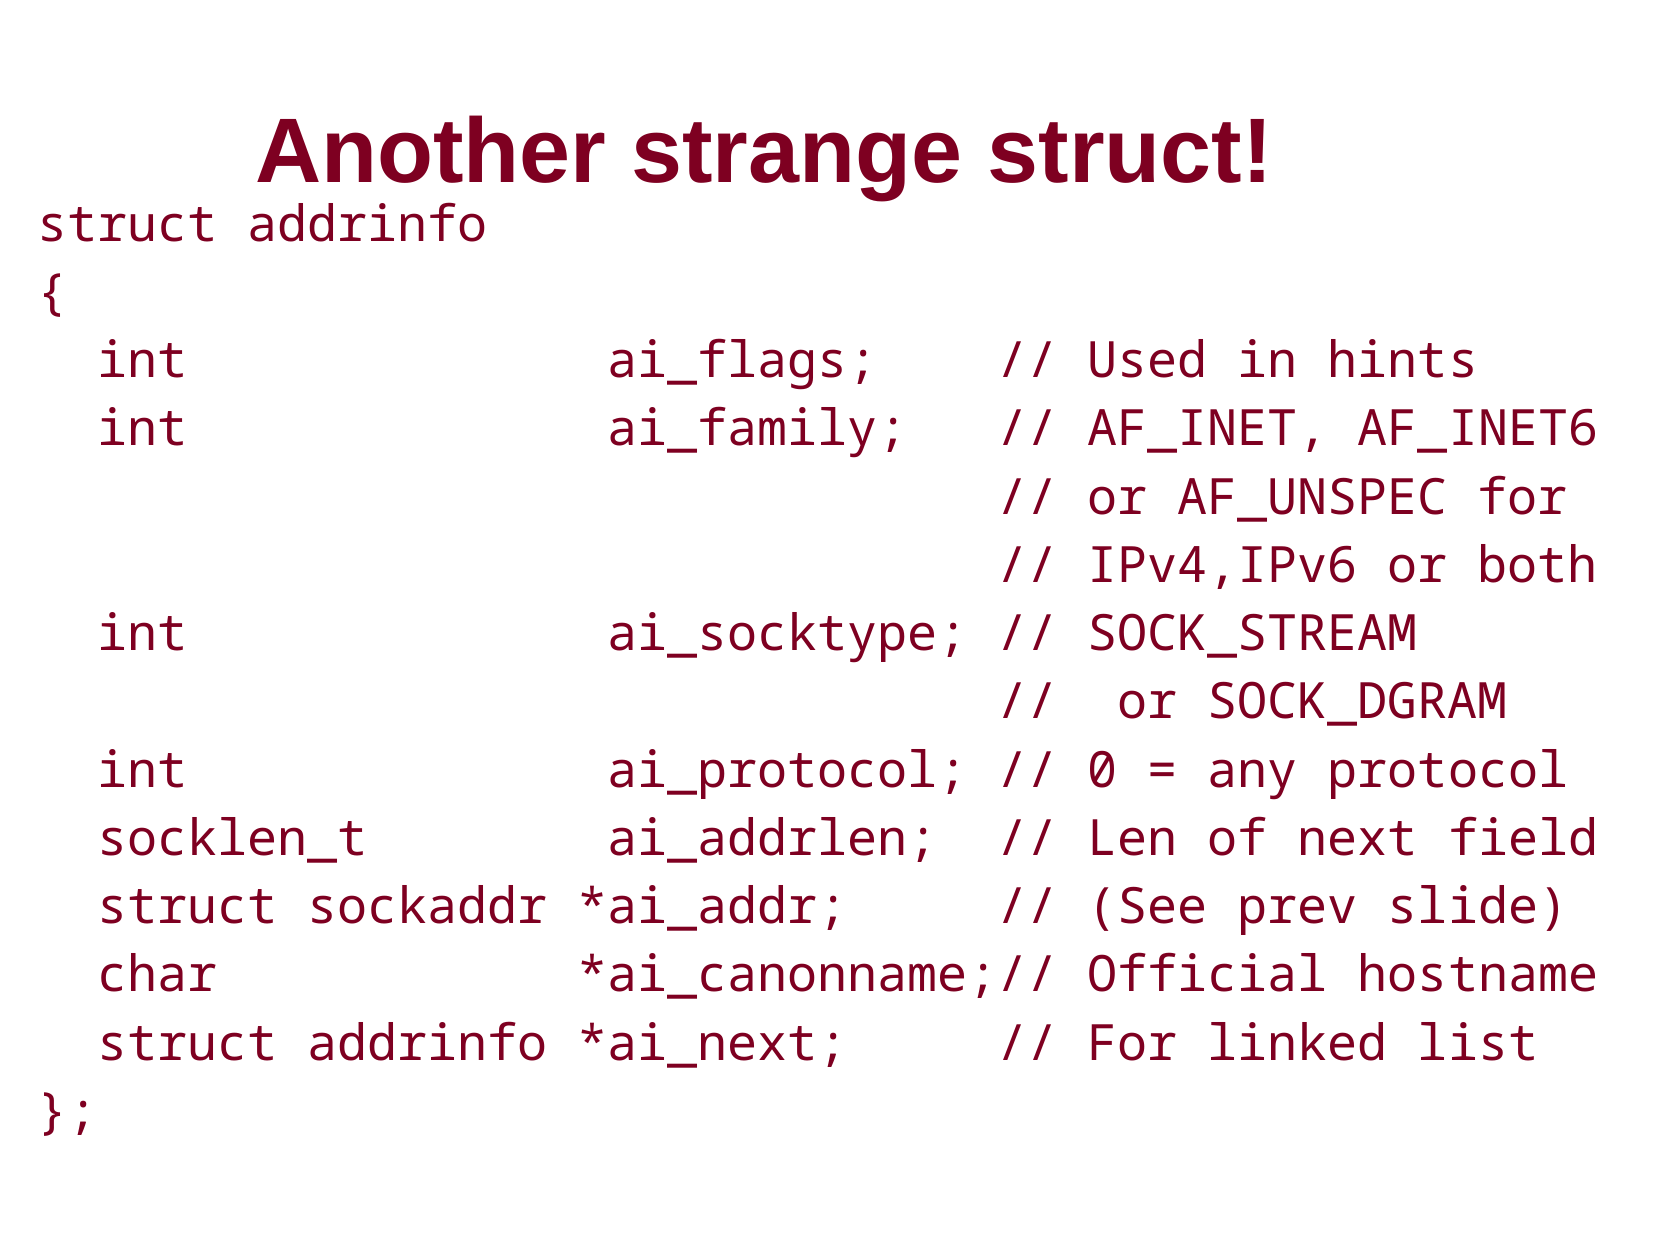

# Another strange struct!
struct addrinfo
{
 int ai_flags; // Used in hints
 int ai_family; // AF_INET, AF_INET6
 // or AF_UNSPEC for
 // IPv4,IPv6 or both
 int ai_socktype; // SOCK_STREAM
 // or SOCK_DGRAM
 int ai_protocol; // 0 = any protocol
 socklen_t ai_addrlen; // Len of next field
 struct sockaddr *ai_addr; // (See prev slide)
 char *ai_canonname;// Official hostname
 struct addrinfo *ai_next; // For linked list
};